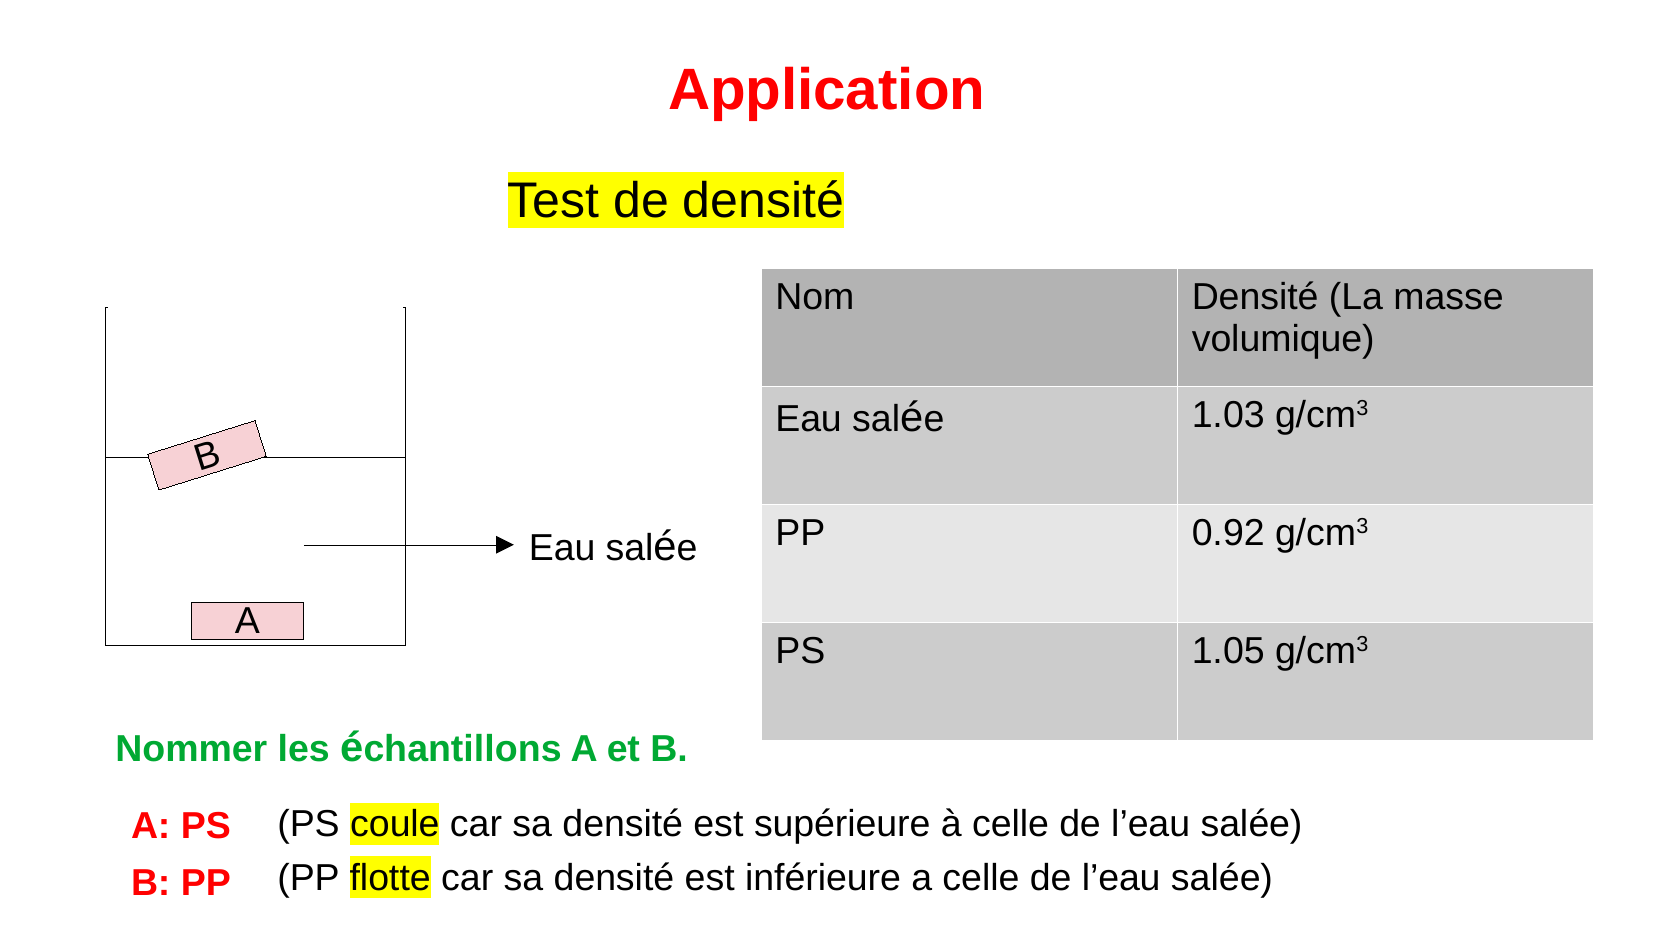

# Application
Test de densité
| Nom | Densité (La masse volumique) |
| --- | --- |
| Eau salée | 1.03 g/cm3 |
| PP | 0.92 g/cm3 |
| PS | 1.05 g/cm3 |
B
Eau salée
A
Nommer les échantillons A et B.
(PS coule car sa densité est supérieure à celle de l’eau salée)
A: PS
(PP flotte car sa densité est inférieure a celle de l’eau salée)
B: PP